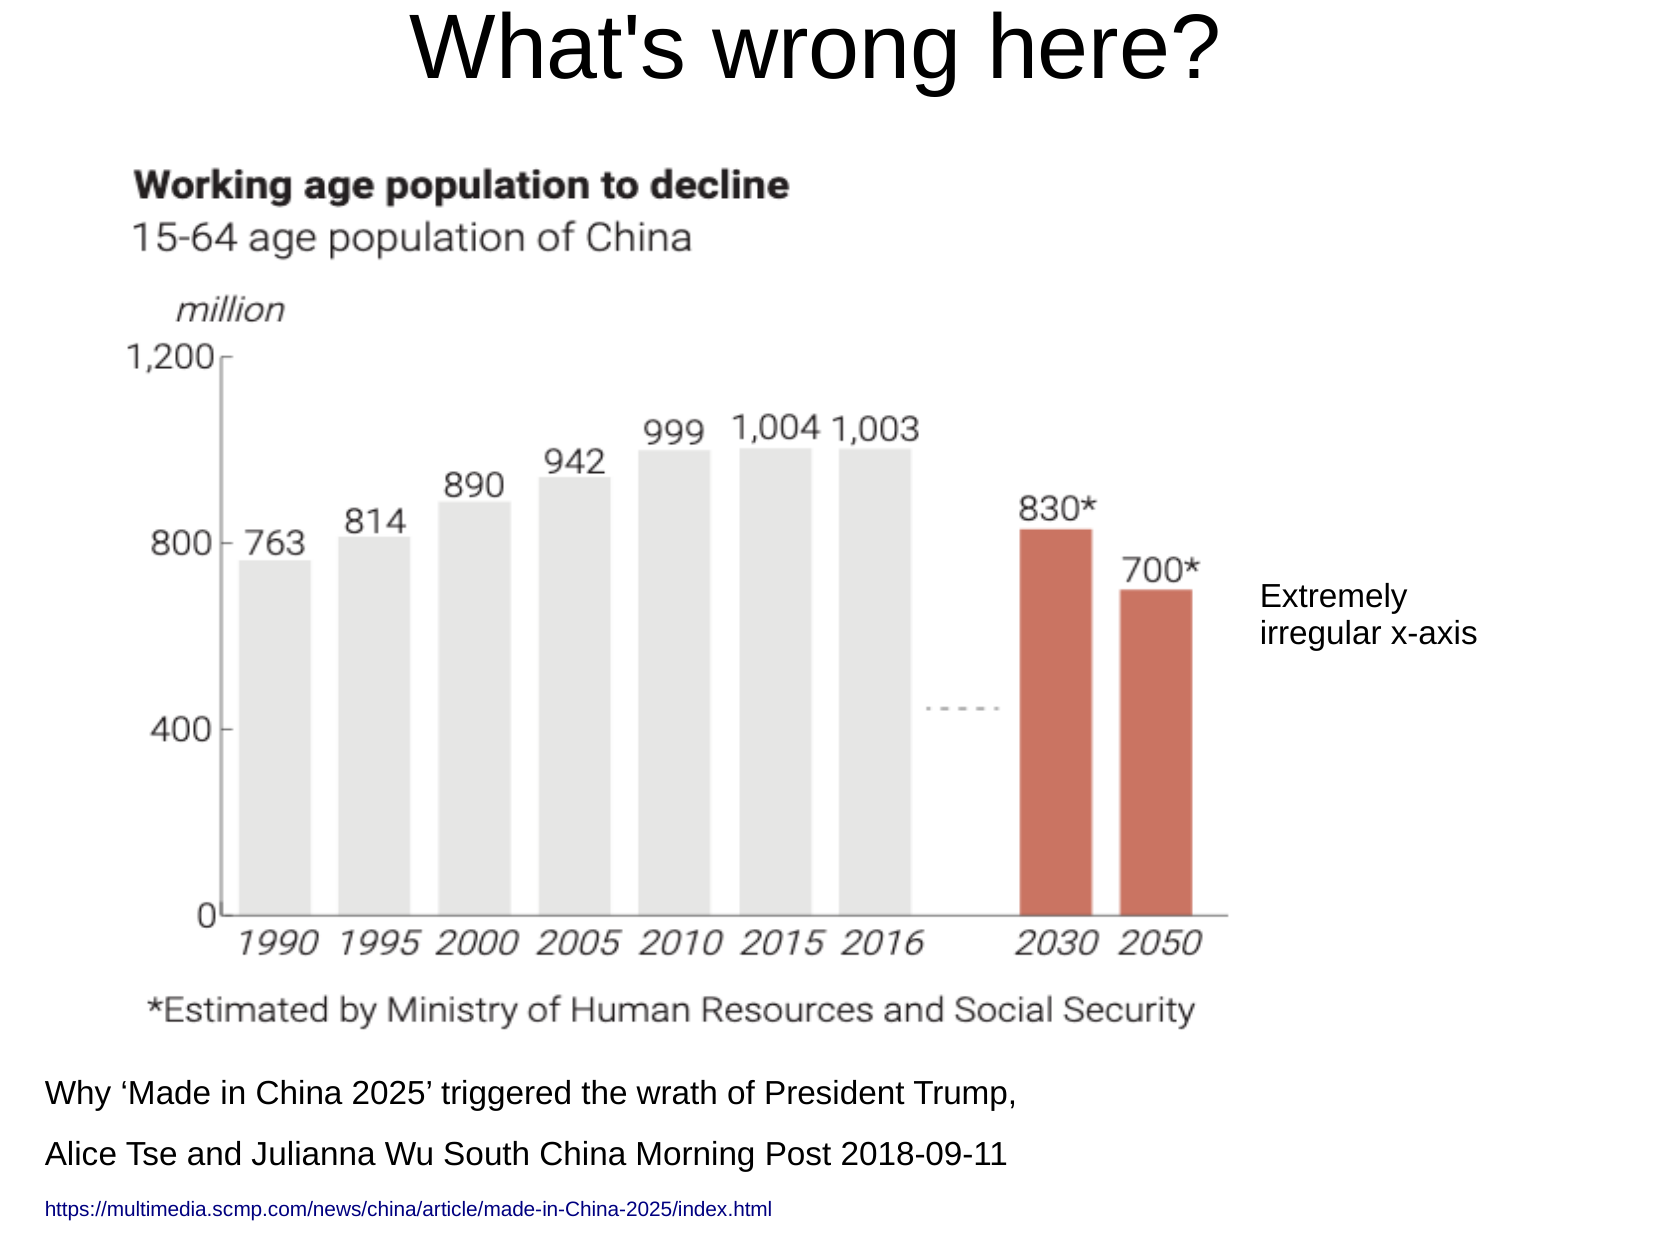

What's wrong here?
#
Extremely irregular x-axis
Why ‘Made in China 2025’ triggered the wrath of President Trump,
Alice Tse and Julianna Wu South China Morning Post 2018-09-11
https://multimedia.scmp.com/news/china/article/made-in-China-2025/index.html